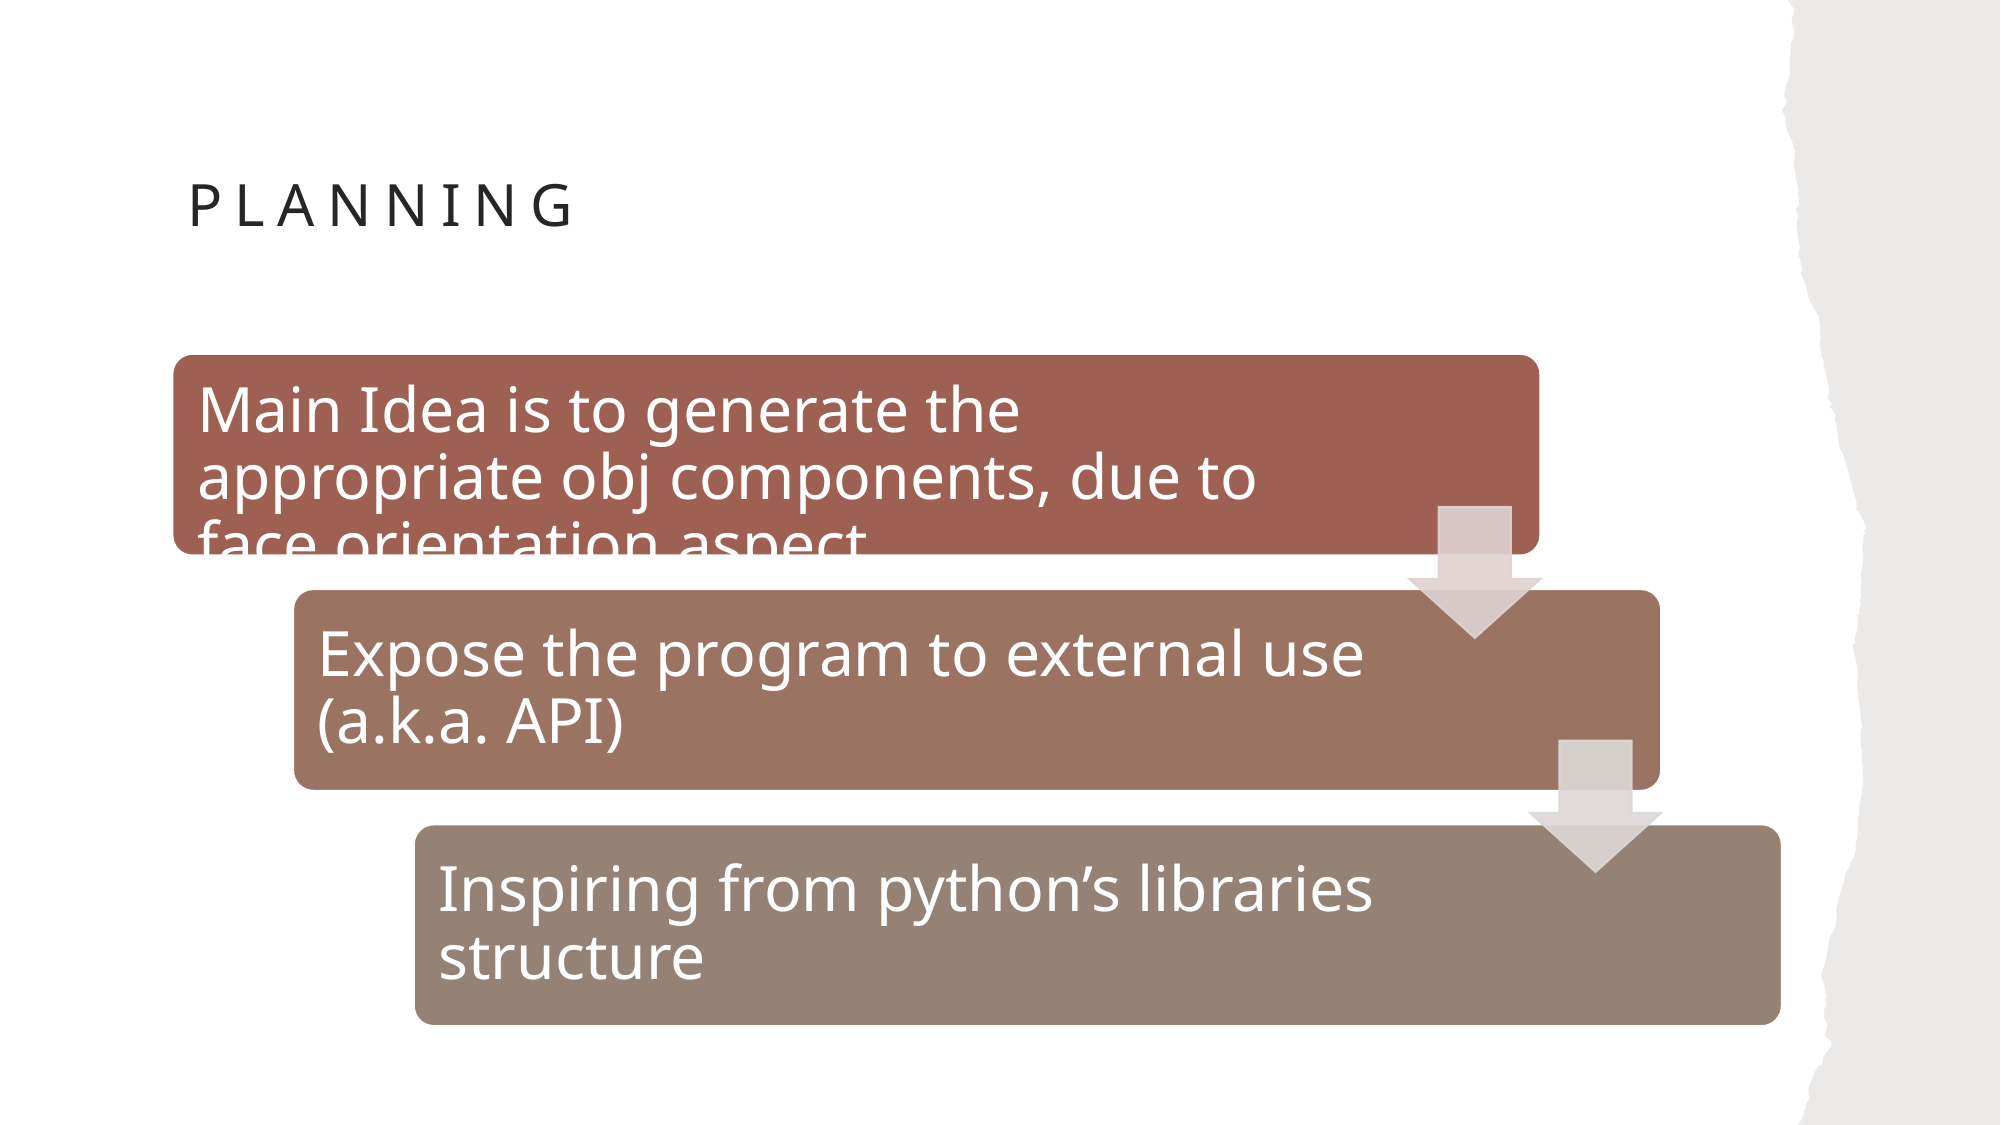

# planning
Main Idea is to generate the appropriate obj components, due to face orientation aspect.
Expose the program to external use (a.k.a. API)
Inspiring from python’s libraries structure